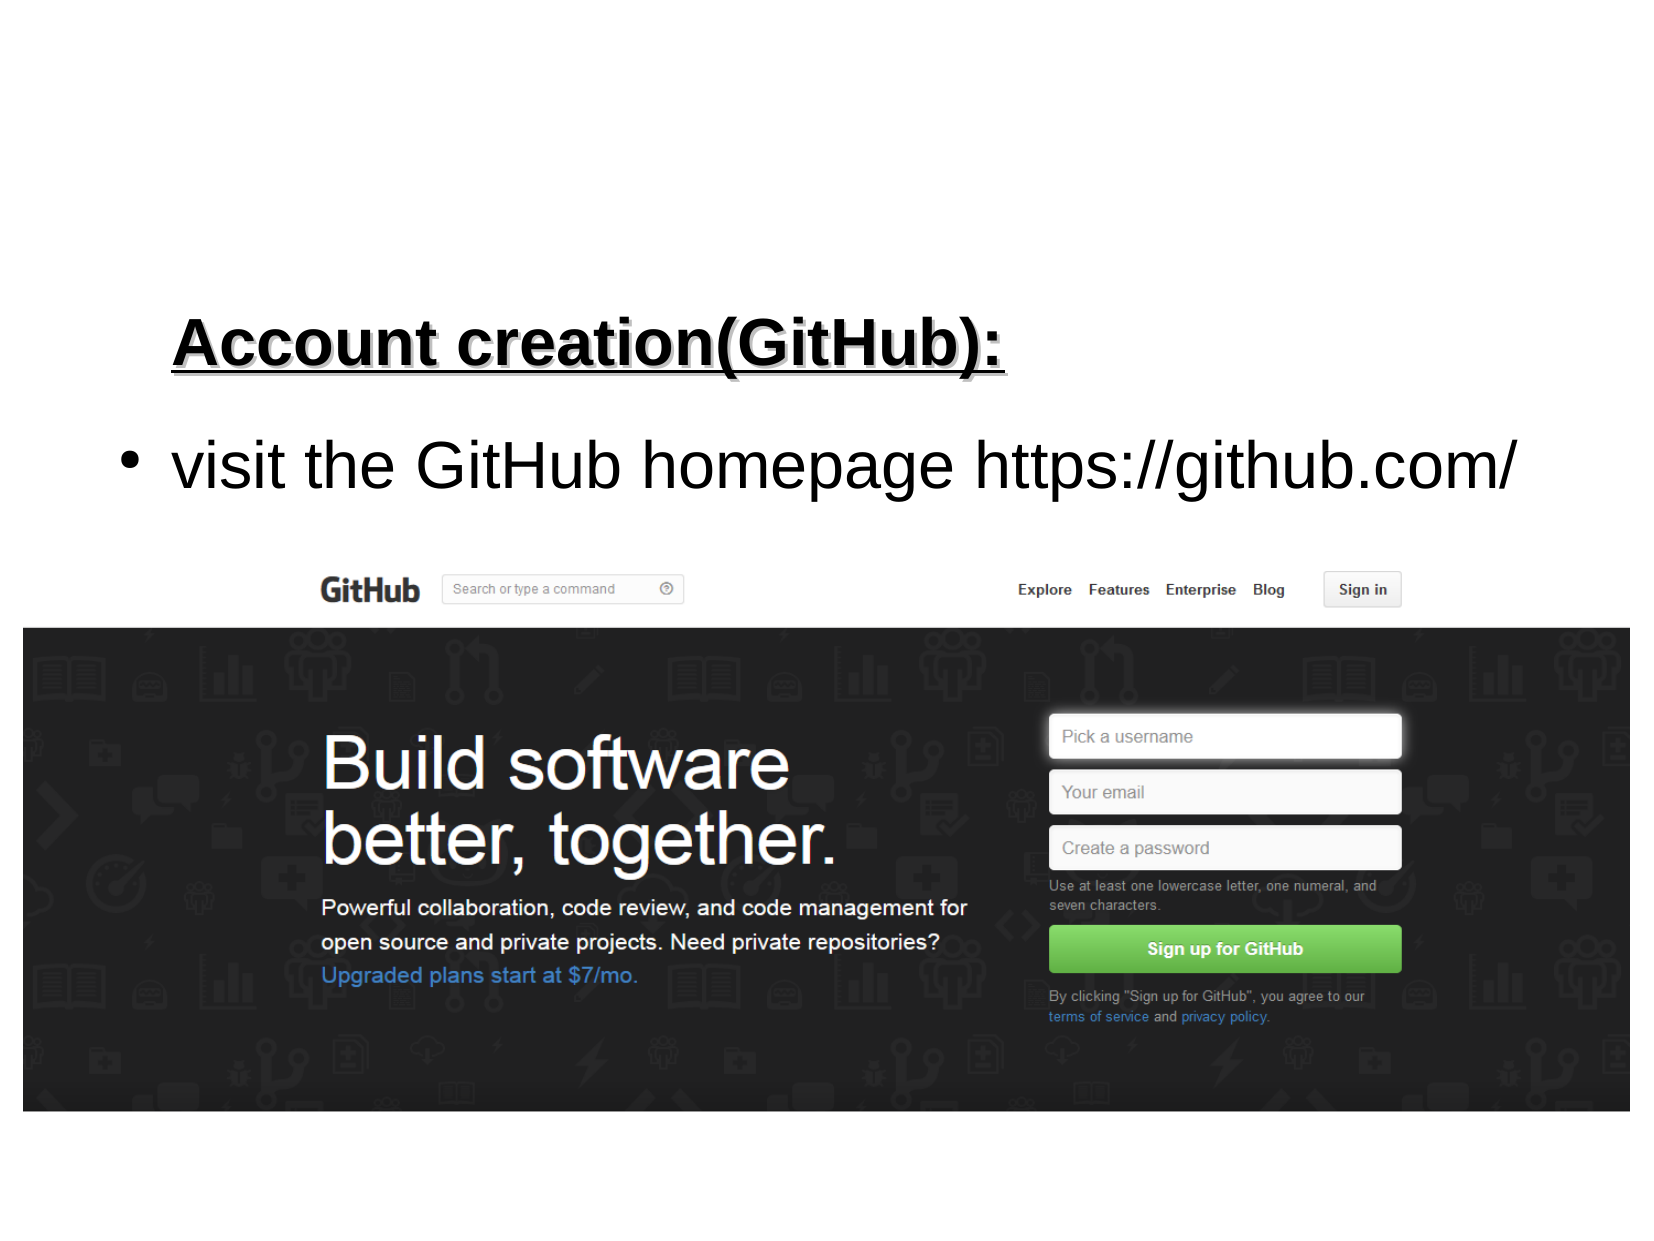

Software Engineering Desing Project
# Account creation(GitHub):
visit the GitHub homepage https://github.com/